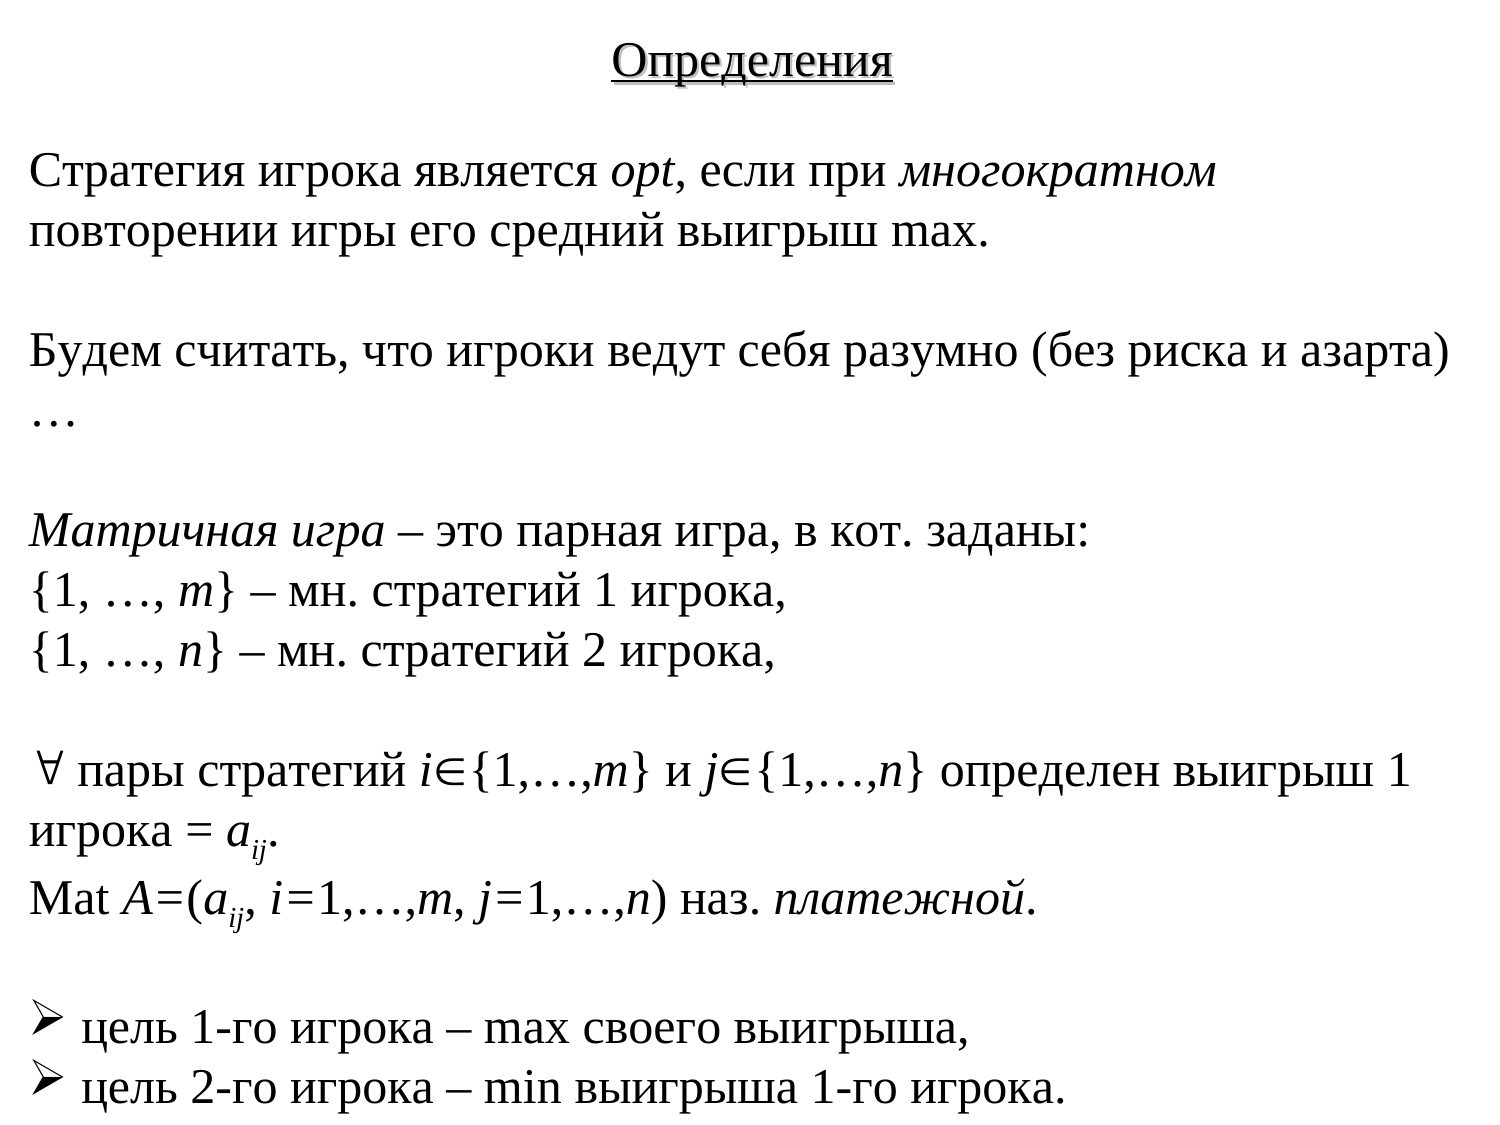

Определения
Стратегия игрока является opt, если при многократном повторении игры его средний выигрыш max.
Будем считать, что игроки ведут себя разумно (без риска и азарта)…
Матричная игра – это парная игра, в кот. заданы:
{1, …, m} – мн. стратегий 1 игрока,
{1, …, n} – мн. стратегий 2 игрока,
 пары стратегий i{1,…,m} и j{1,…,n} определен выигрыш 1 игрока = aij.
Mat A=(aij, i=1,…,m, j=1,…,n) наз. платежной.
 цель 1-го игрока – max своего выигрыша,
 цель 2-го игрока – min выигрыша 1-го игрока.